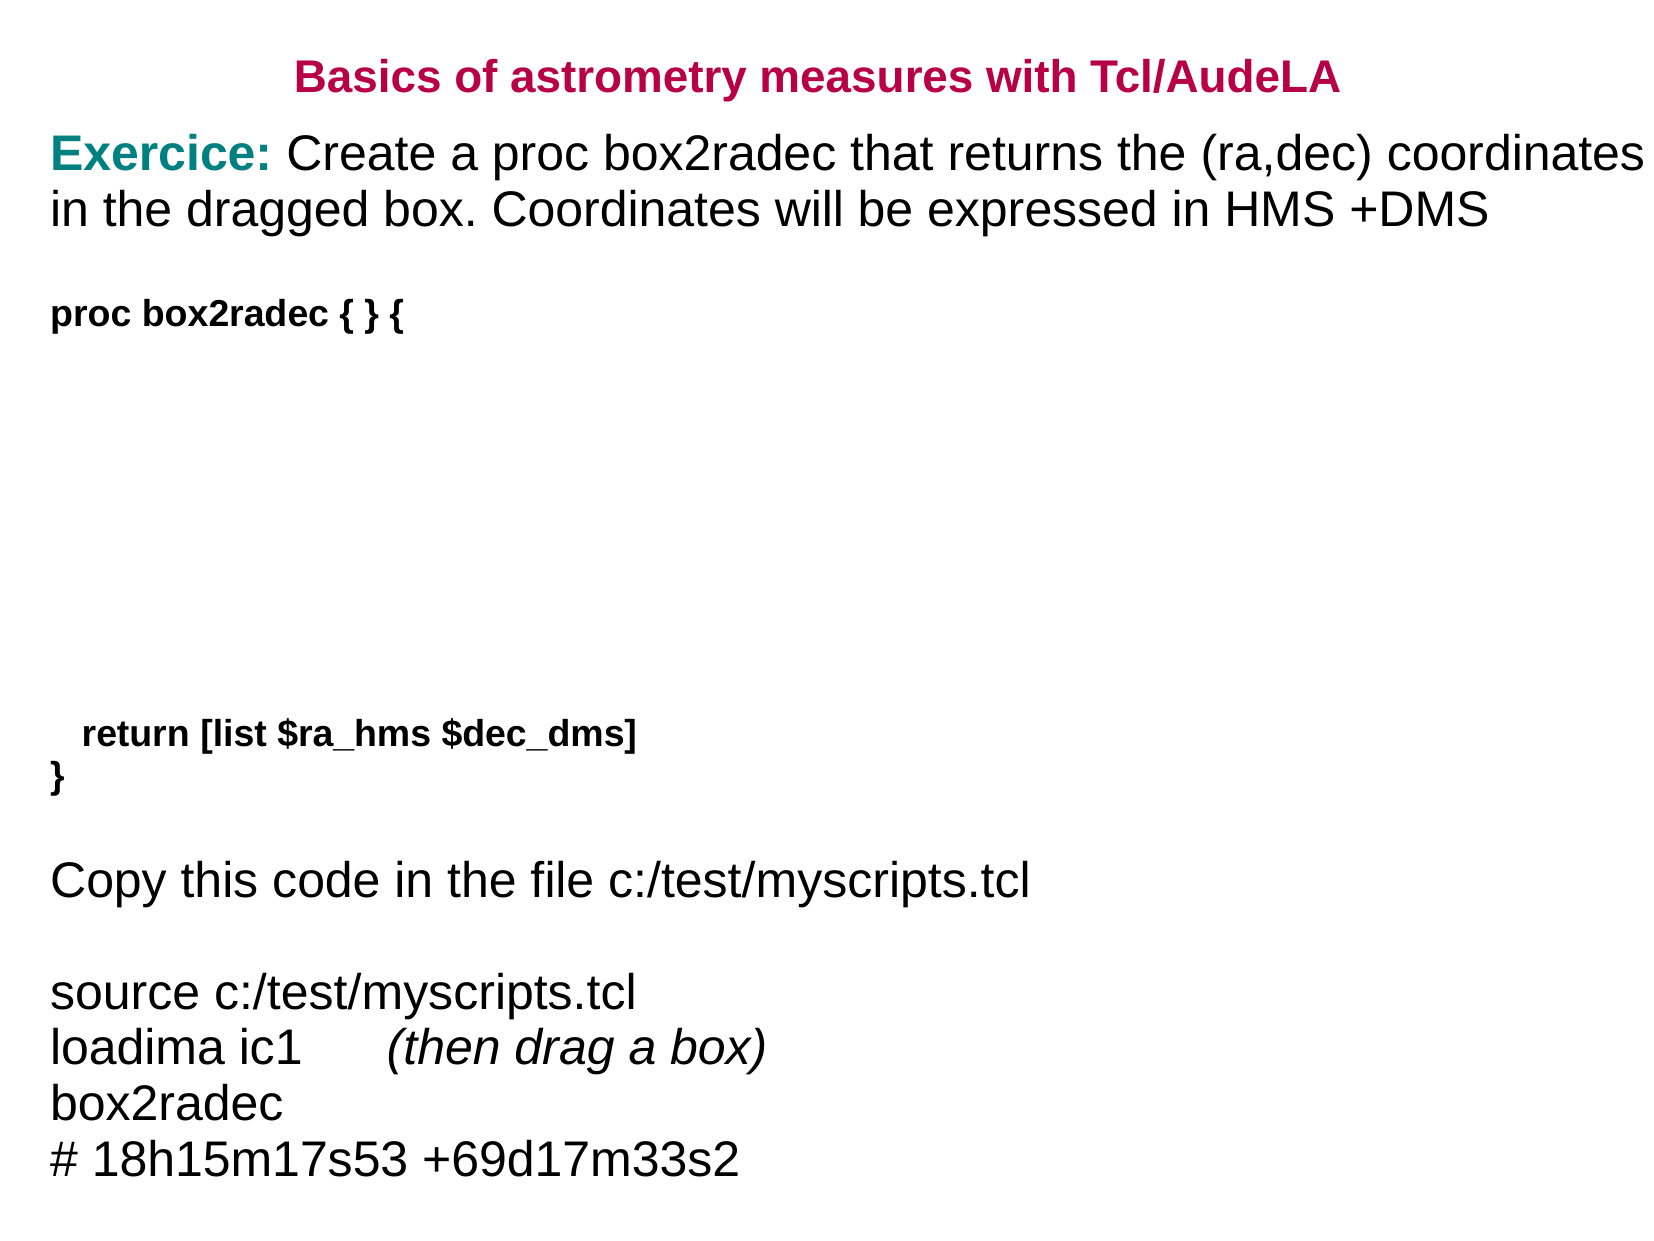

Basics of astrometry measures with Tcl/AudeLA
Exercice: Create a proc box2radec that returns the (ra,dec) coordinates
in the dragged box. Coordinates will be expressed in HMS +DMS
proc box2radec { } {
 return [list $ra_hms $dec_dms]
}
Copy this code in the file c:/test/myscripts.tcl
source c:/test/myscripts.tcl
loadima ic1 (then drag a box)
box2radec
# 18h15m17s53 +69d17m33s2